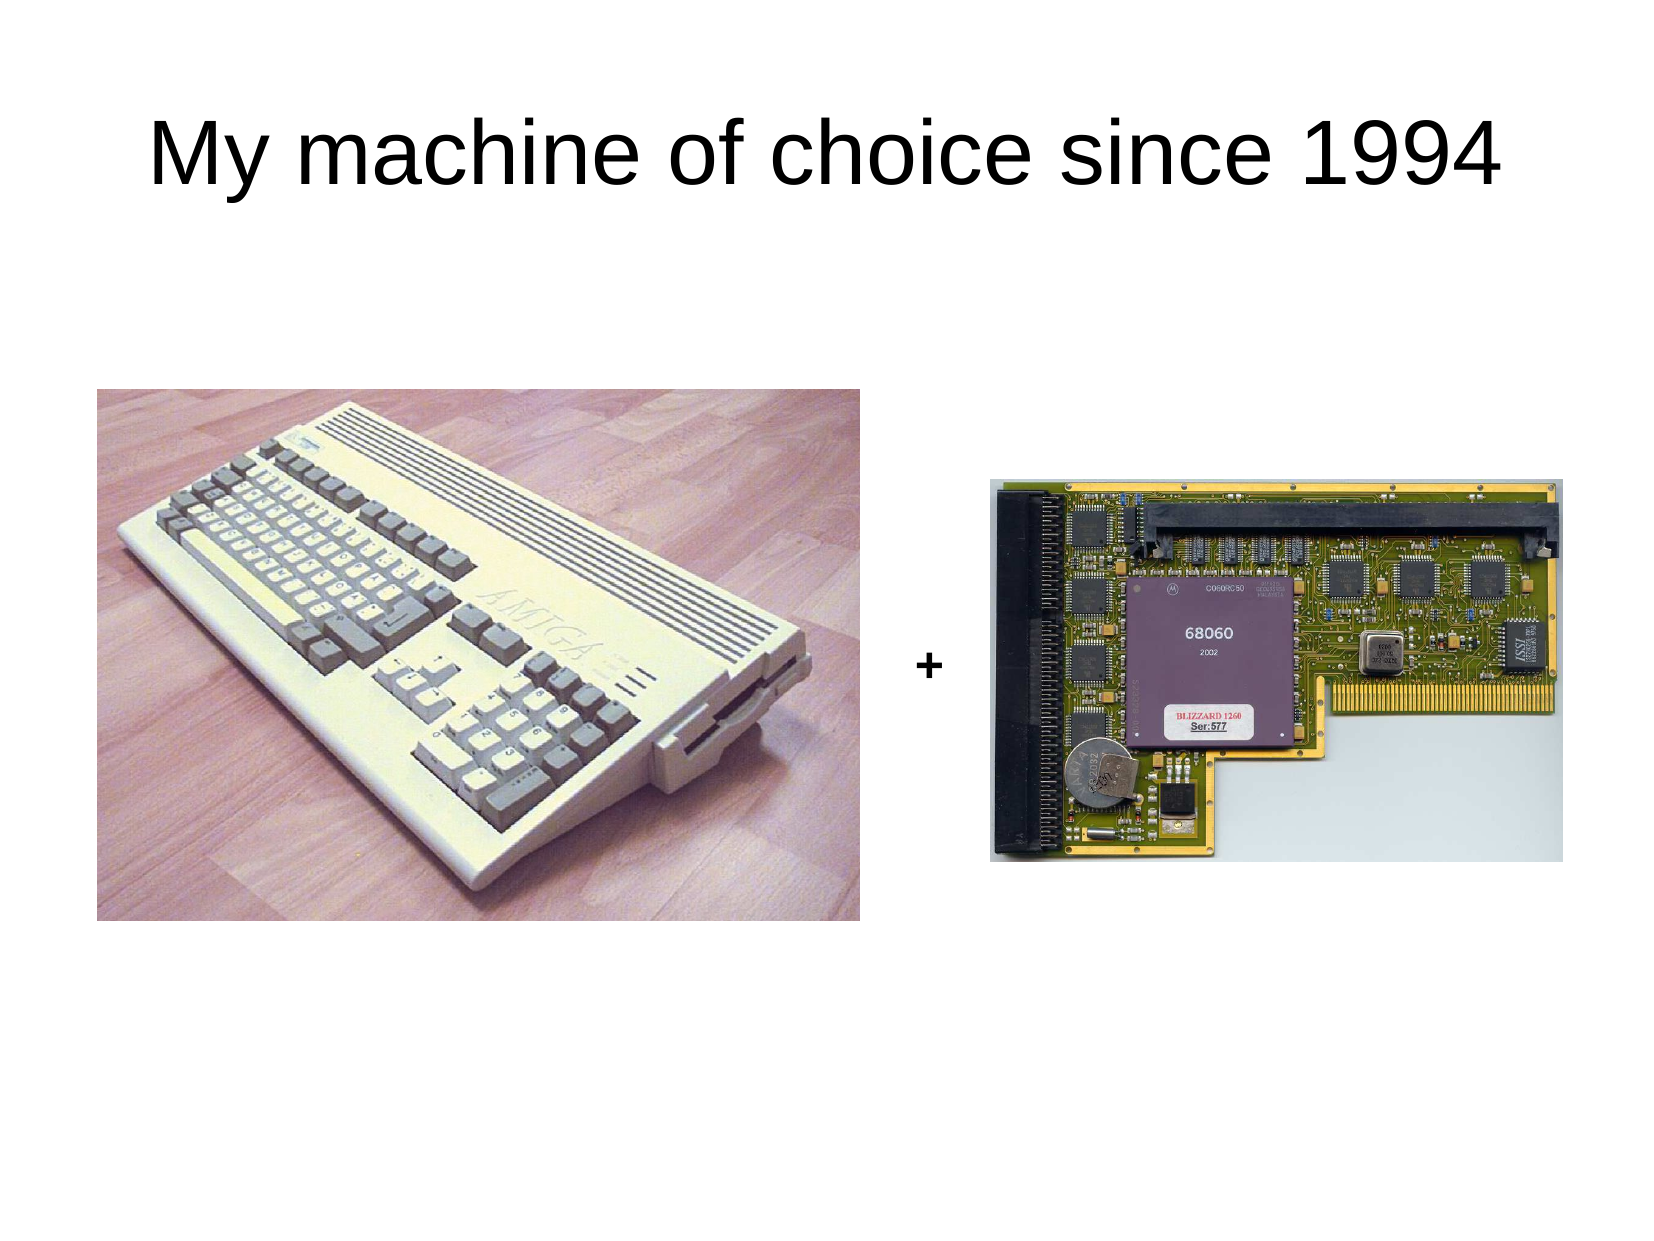

# My machine of choice since 1994
+